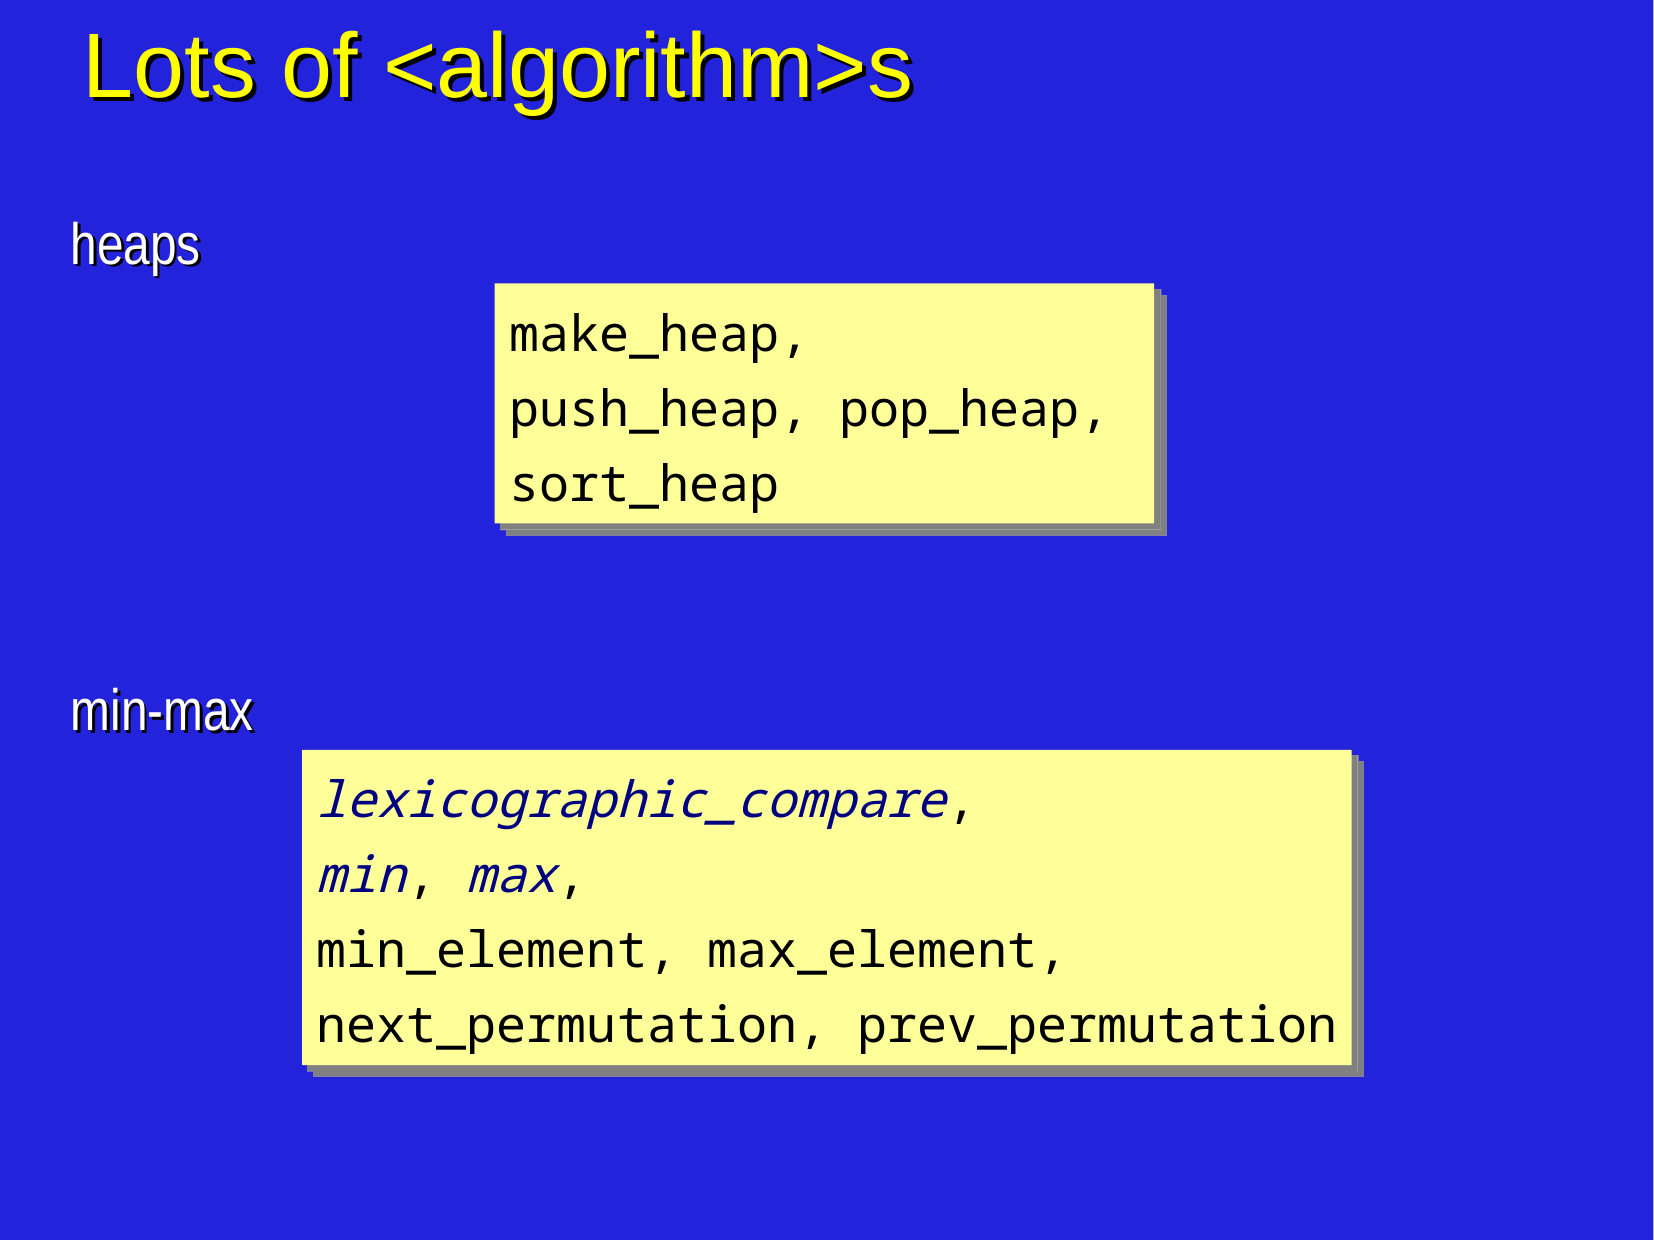

# Lots of <algorithm>s
heaps
make_heap,
push_heap, pop_heap,
sort_heap
min-max
lexicographic_compare,
min, max,
min_element, max_element,
next_permutation, prev_permutation